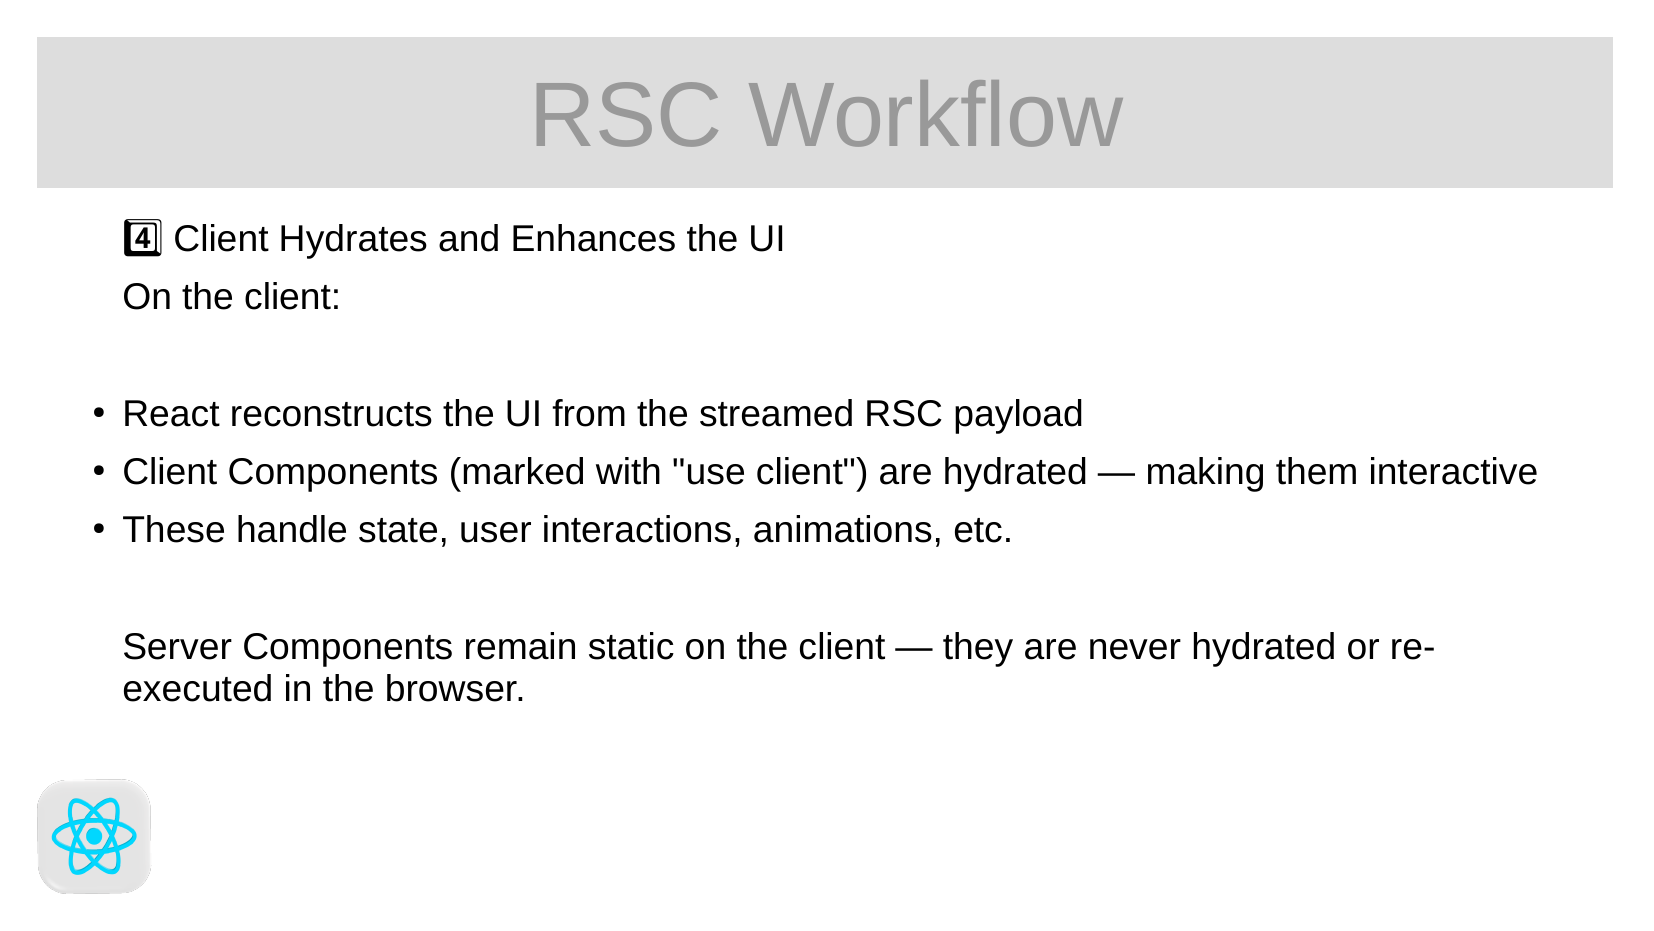

# RSC Workflow
4️⃣ Client Hydrates and Enhances the UI
On the client:
React reconstructs the UI from the streamed RSC payload
Client Components (marked with "use client") are hydrated — making them interactive
These handle state, user interactions, animations, etc.
Server Components remain static on the client — they are never hydrated or re-executed in the browser.